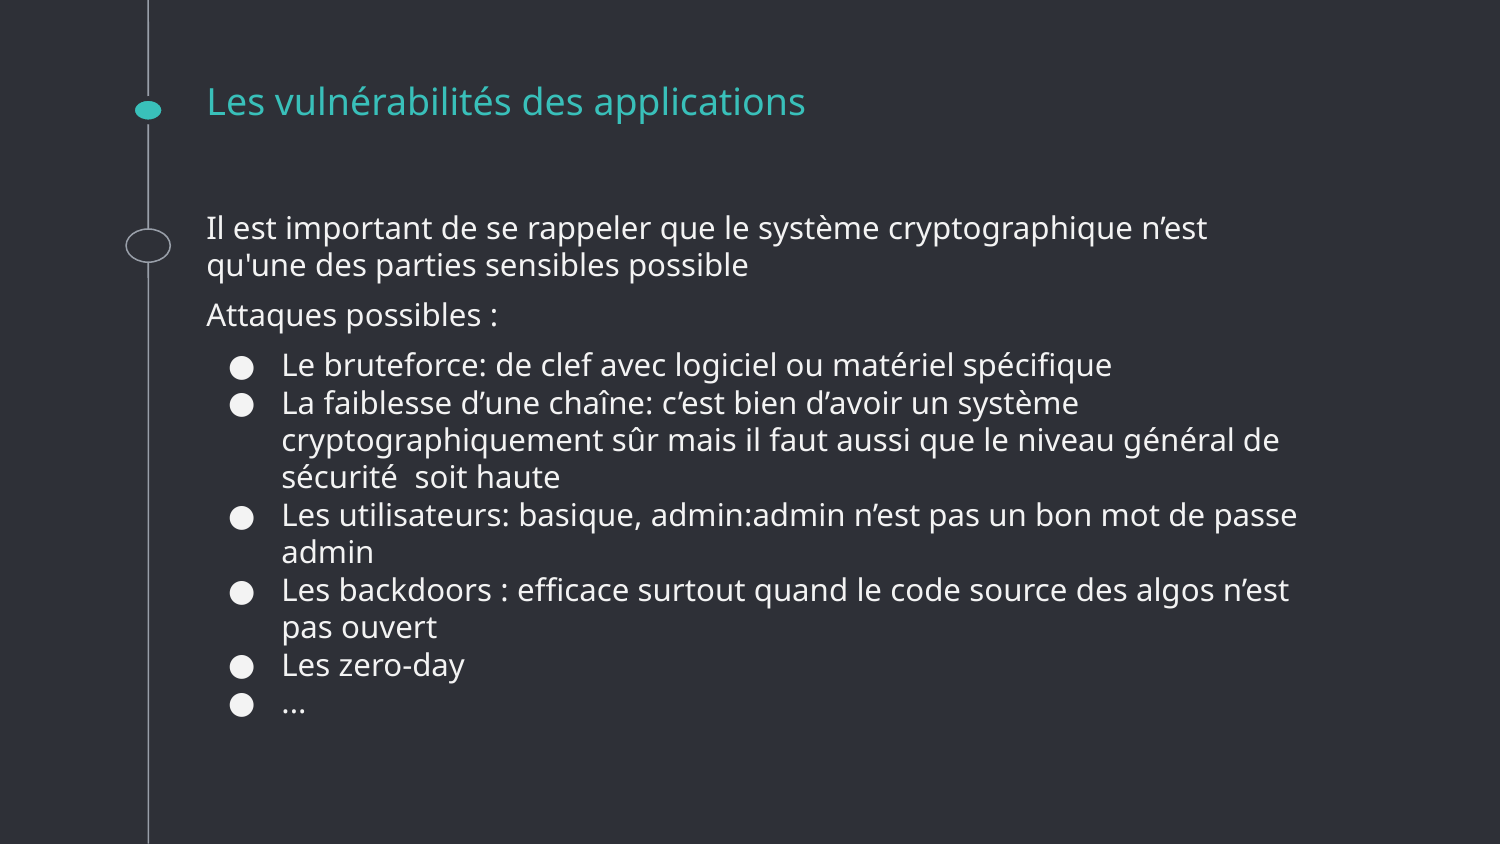

# Les vulnérabilités des applications
Il est important de se rappeler que le système cryptographique n’est qu'une des parties sensibles possible
Attaques possibles :
Le bruteforce: de clef avec logiciel ou matériel spécifique
La faiblesse d’une chaîne: c’est bien d’avoir un système cryptographiquement sûr mais il faut aussi que le niveau général de sécurité soit haute
Les utilisateurs: basique, admin:admin n’est pas un bon mot de passe admin
Les backdoors : efficace surtout quand le code source des algos n’est pas ouvert
Les zero-day
...